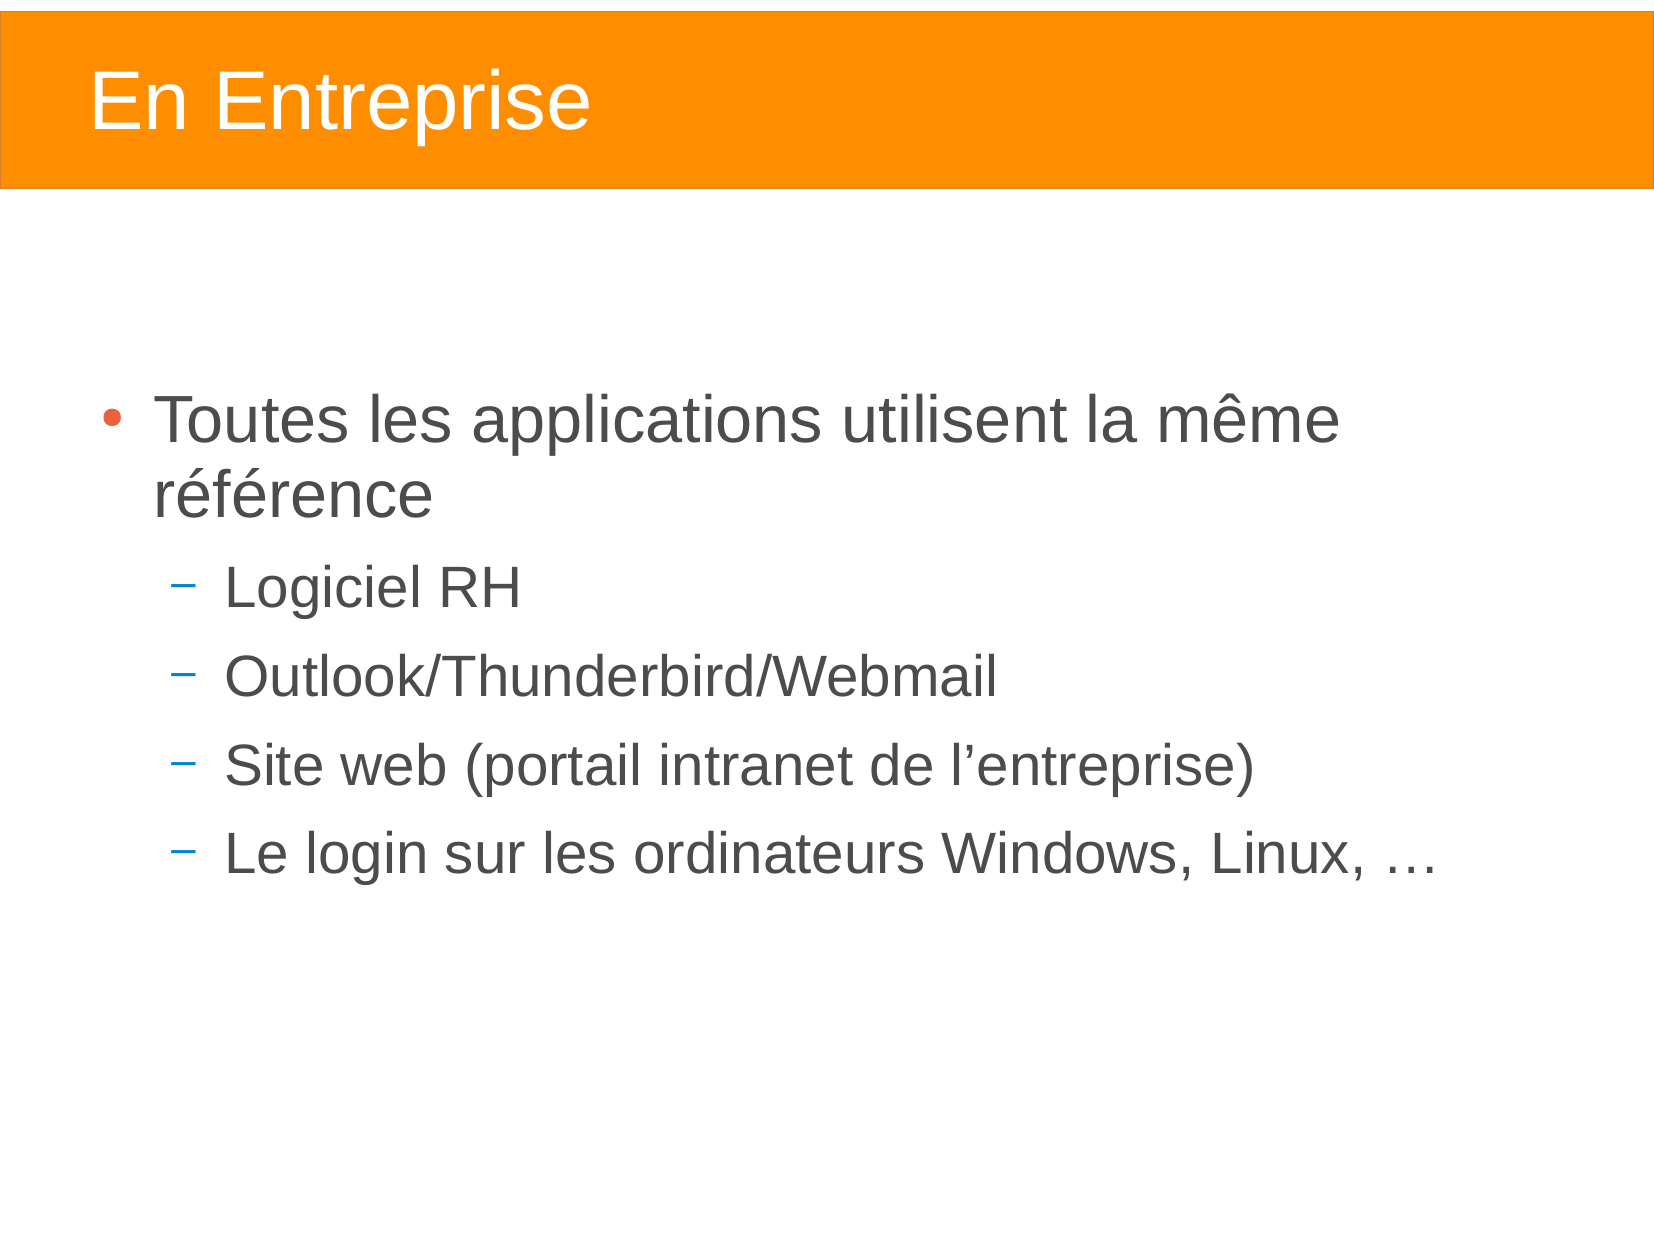

En Entreprise
# Toutes les applications utilisent la même référence
Logiciel RH
Outlook/Thunderbird/Webmail
Site web (portail intranet de l’entreprise)
Le login sur les ordinateurs Windows, Linux, …